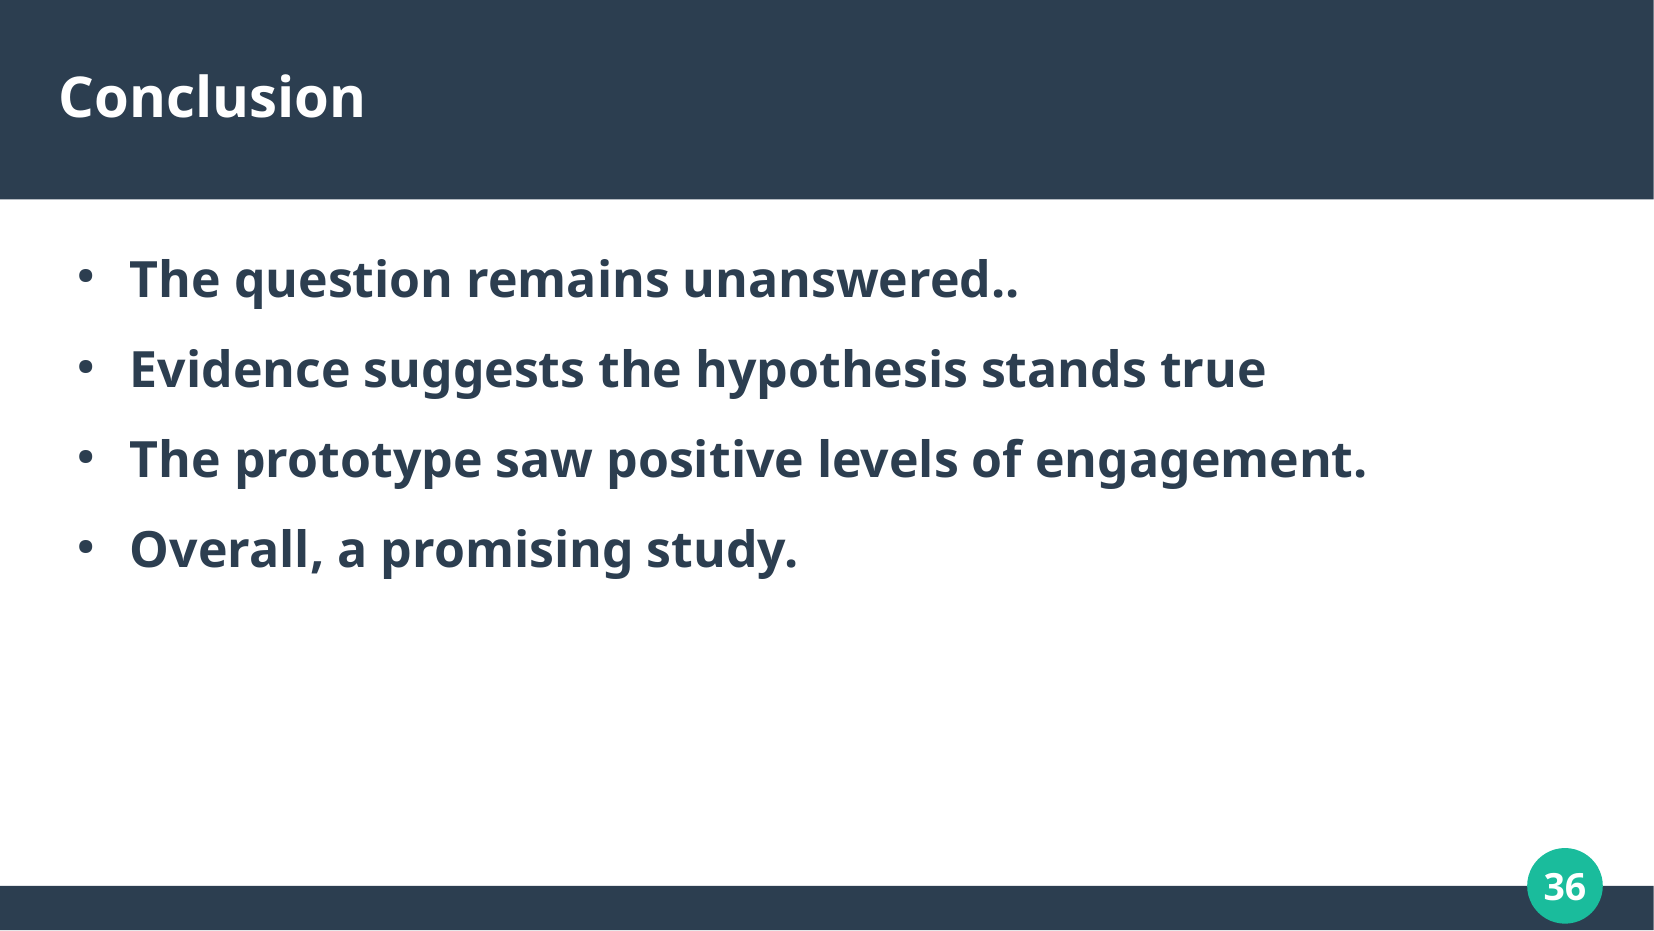

# Conclusion
The question remains unanswered..
Evidence suggests the hypothesis stands true
The prototype saw positive levels of engagement.
Overall, a promising study.